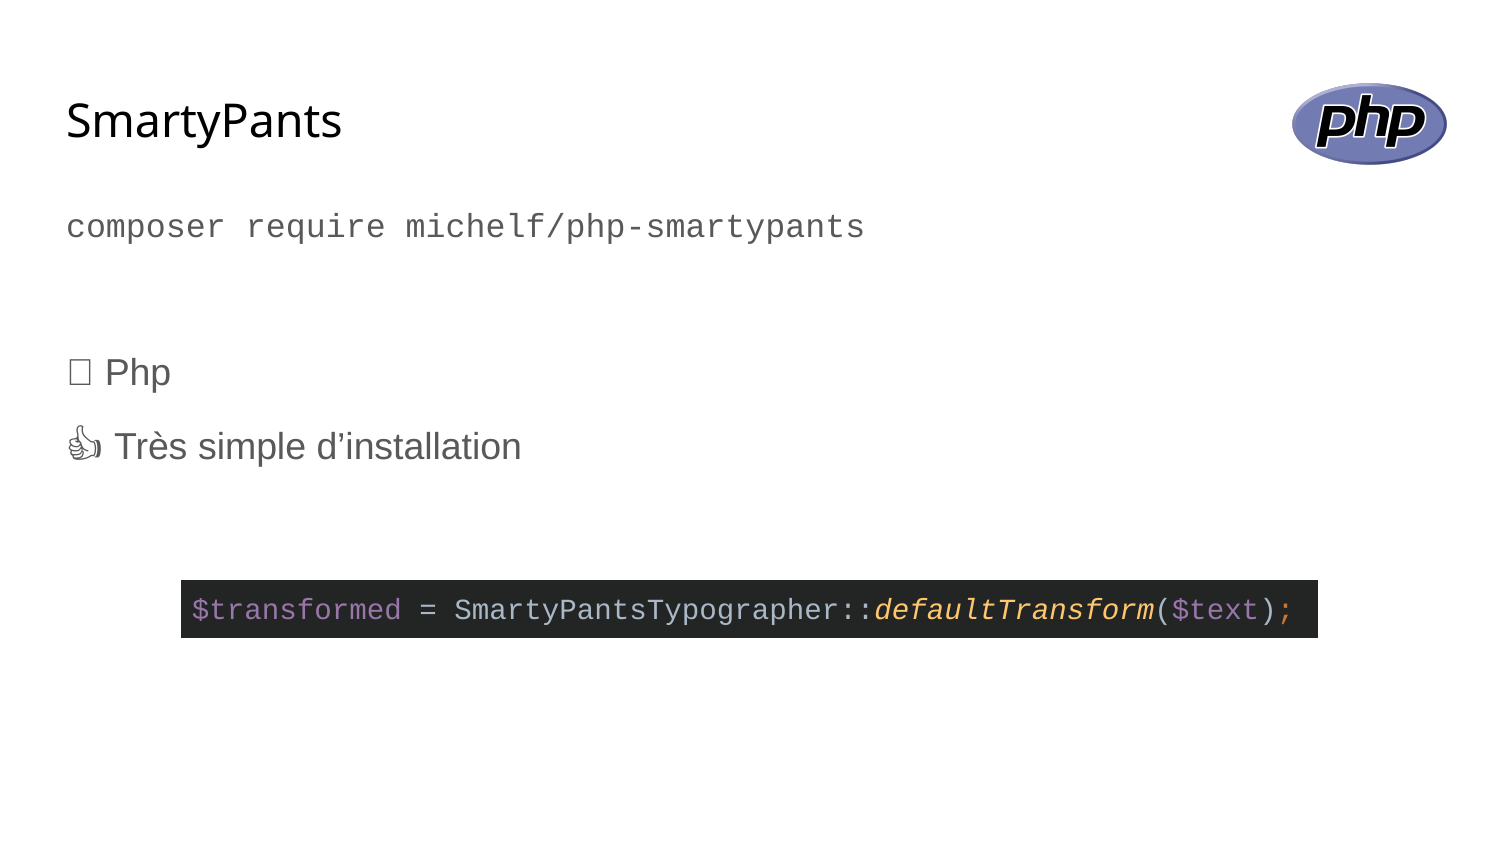

# SmartyPants
composer require michelf/php-smartypants
💬 Php
👍 Très simple d’installation
| $transformed = SmartyPantsTypographer::defaultTransform($text); |
| --- |